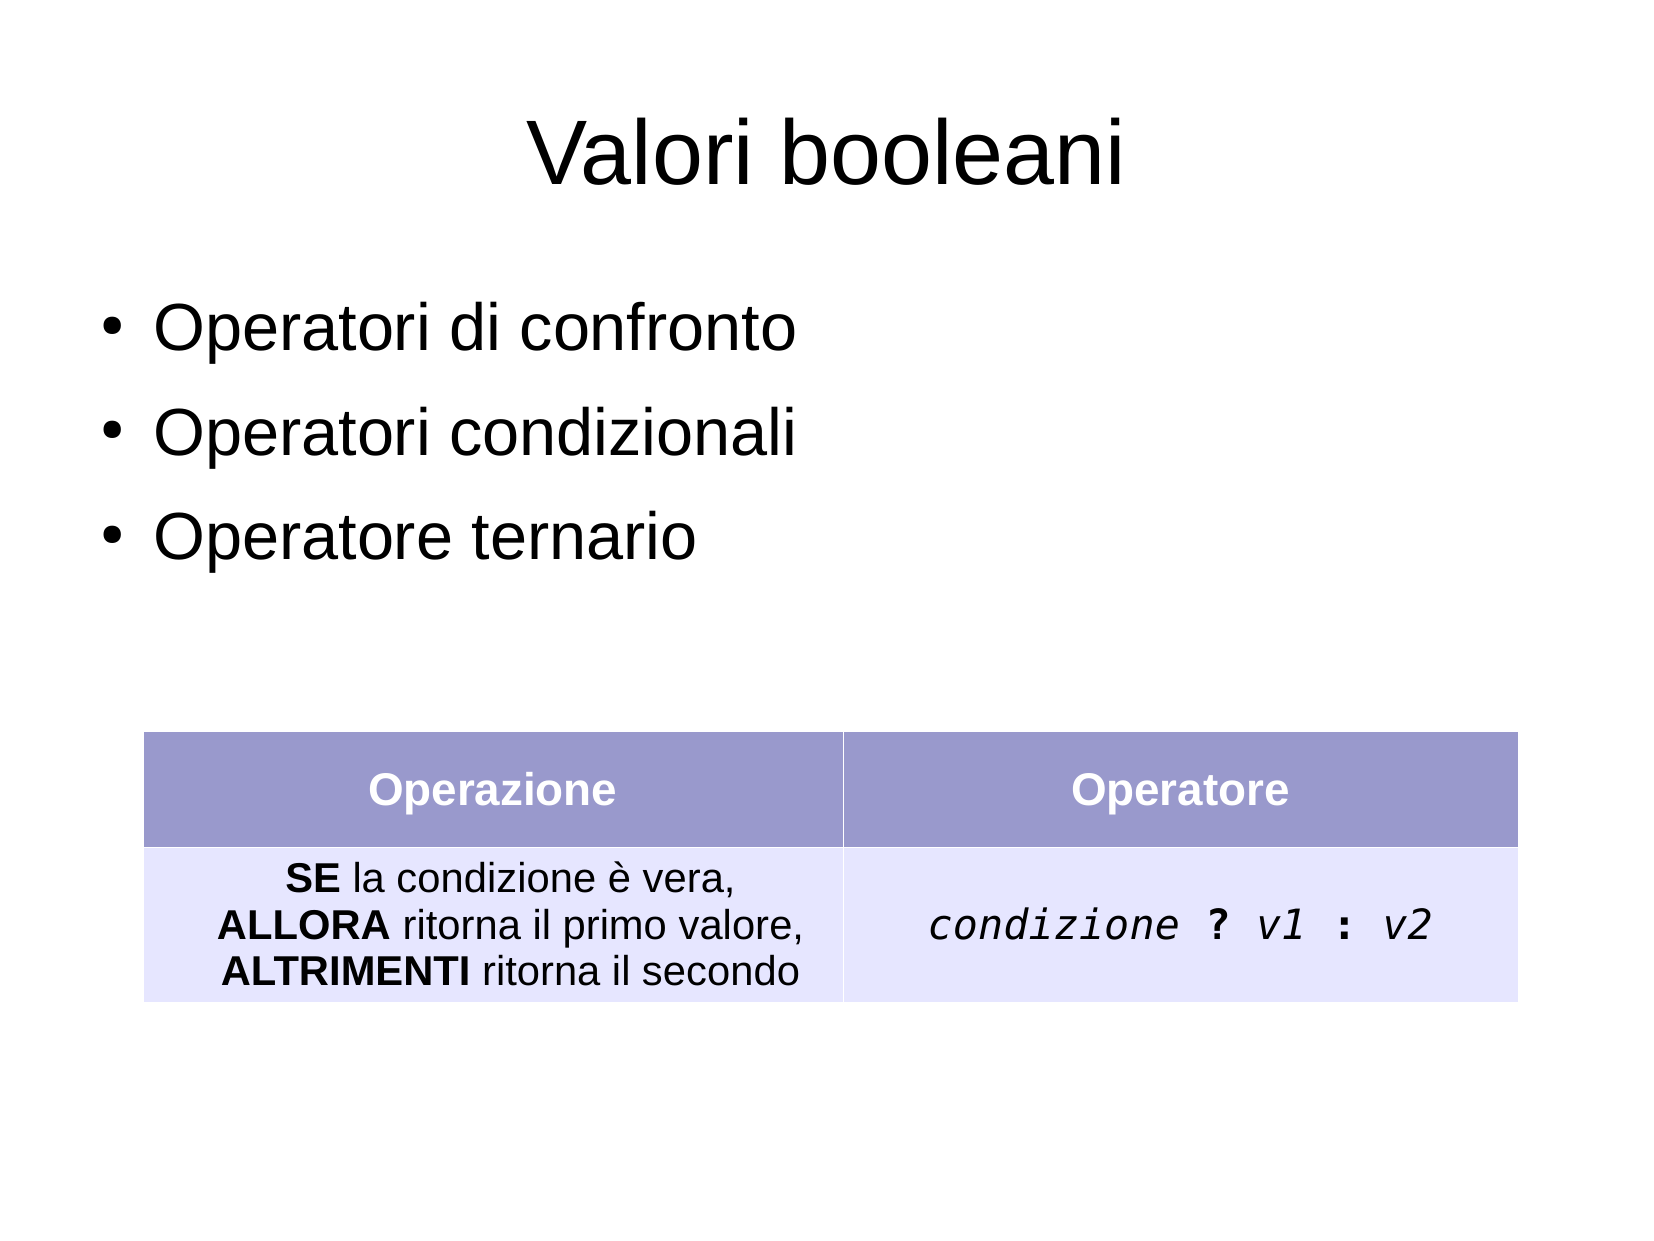

# Valori booleani
Operatori di confronto
Operatori condizionali
Operatore ternario
| Operazione | Operatore |
| --- | --- |
| SE la condizione è vera, ALLORA ritorna il primo valore, ALTRIMENTI ritorna il secondo | condizione ? v1 : v2 |